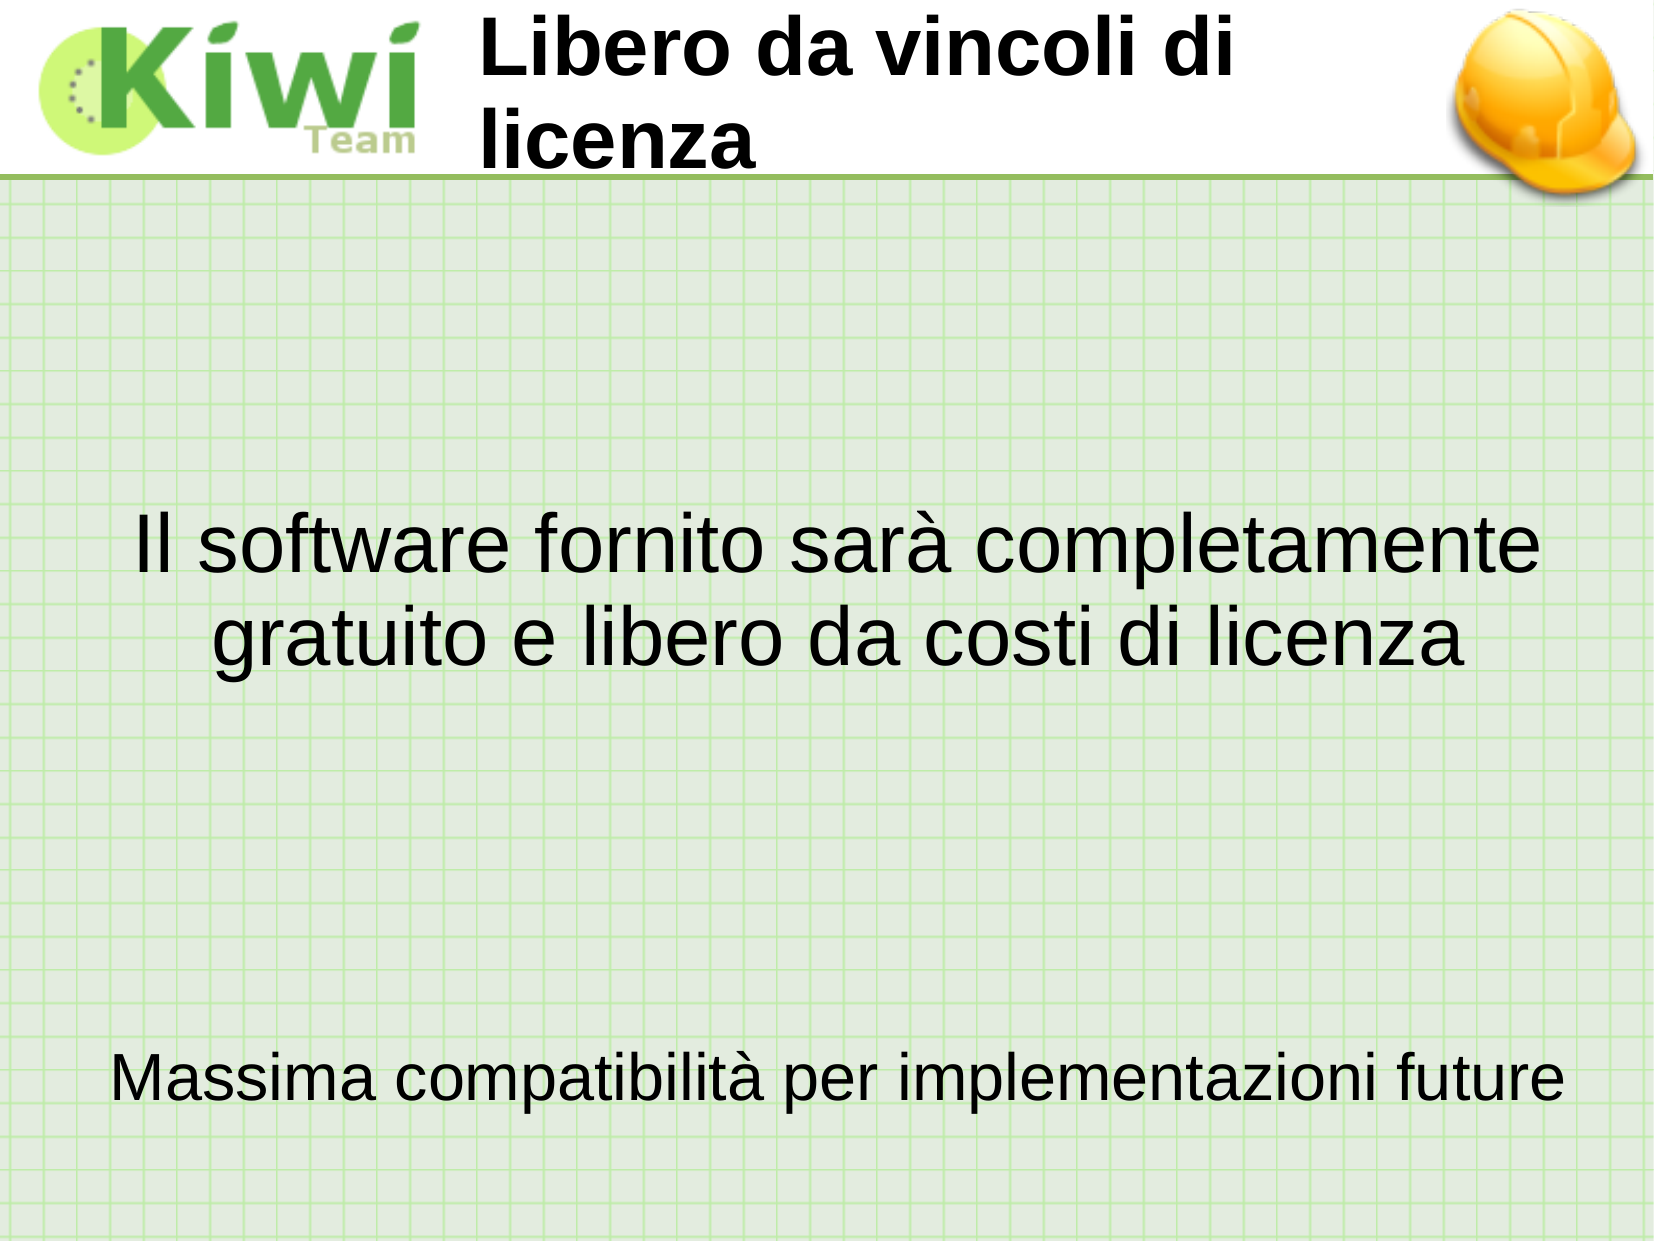

# Libero da vincoli di licenza
Il software fornito sarà completamente gratuito e libero da costi di licenza
Massima compatibilità per implementazioni future